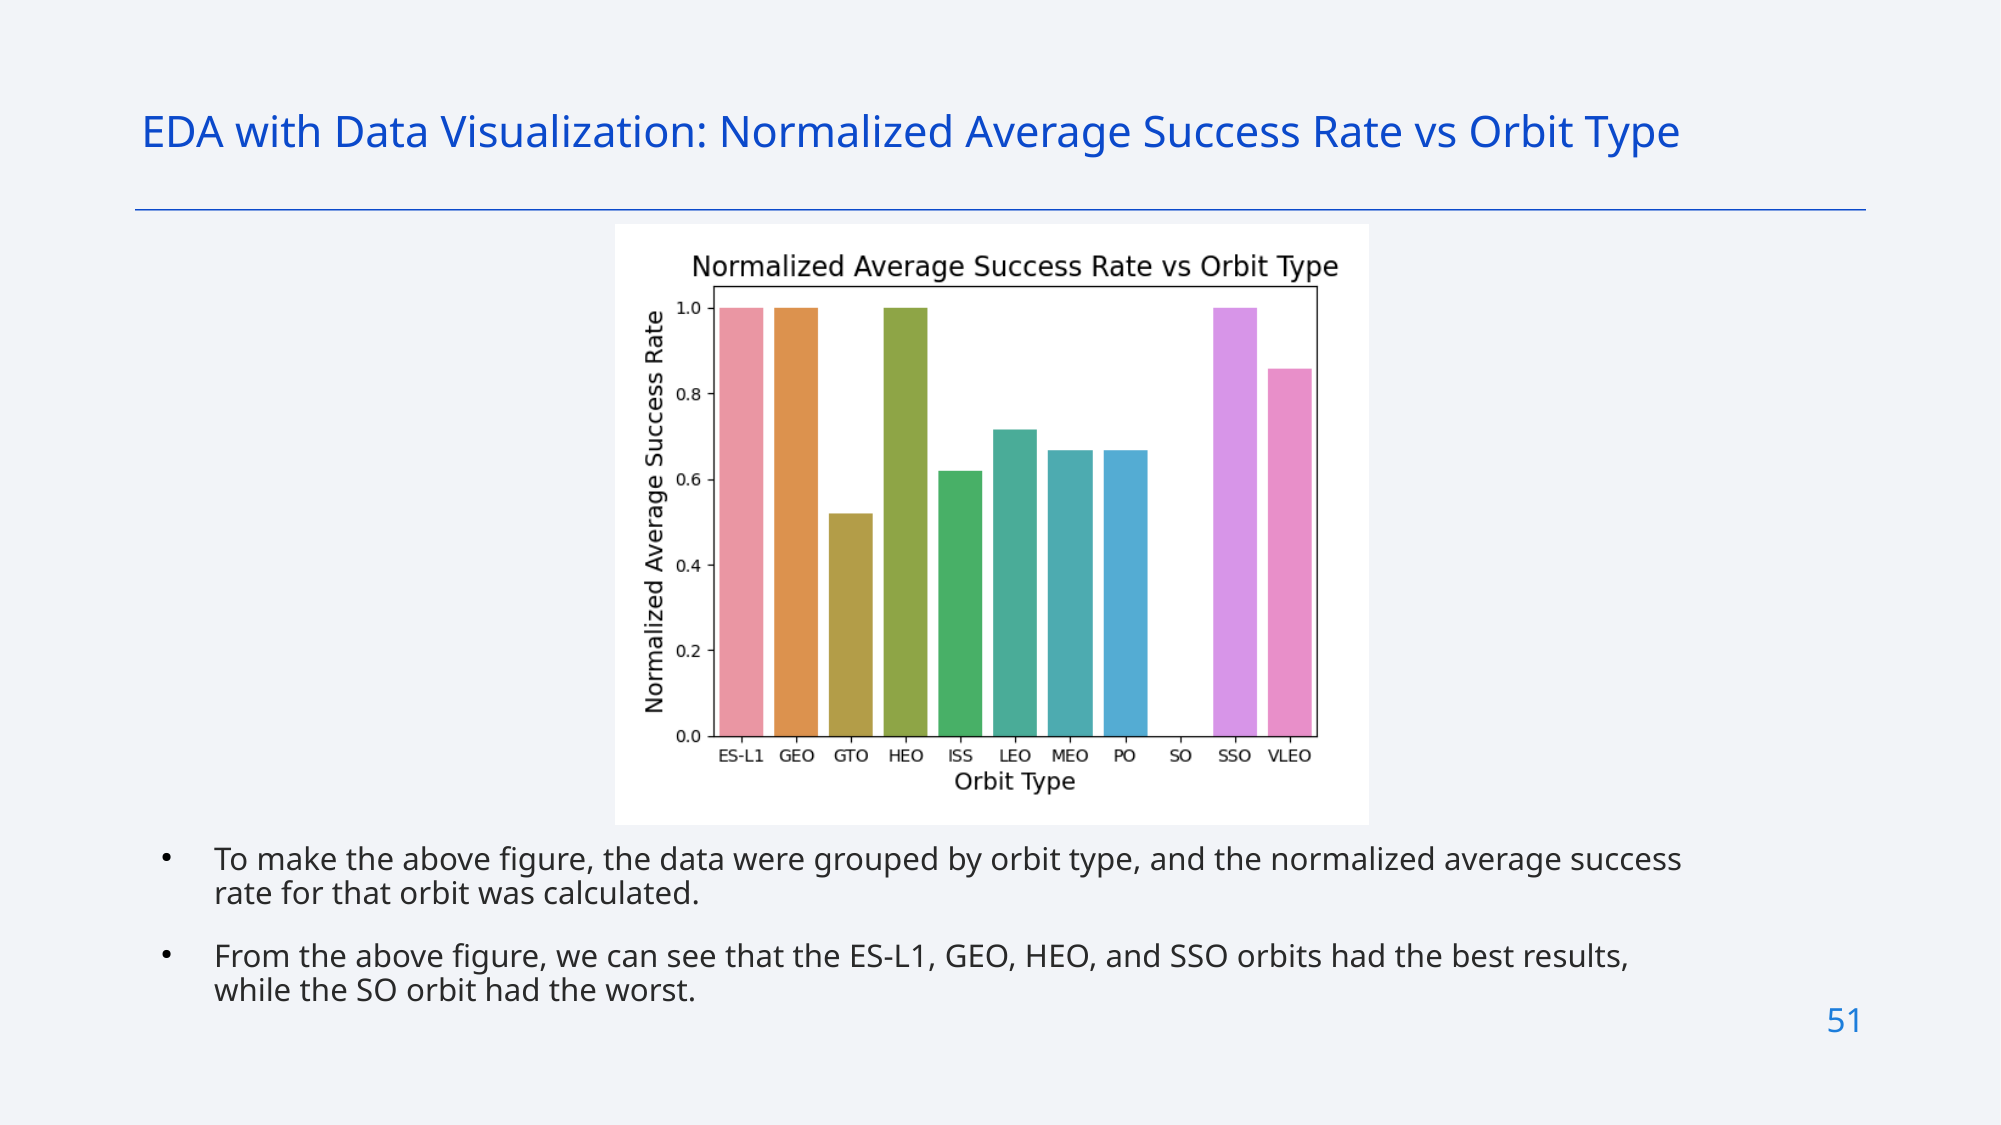

EDA with Data Visualization: Normalized Average Success Rate vs Orbit Type
# To make the above figure, the data were grouped by orbit type, and the normalized average success rate for that orbit was calculated.
From the above figure, we can see that the ES-L1, GEO, HEO, and SSO orbits had the best results, while the SO orbit had the worst.
51